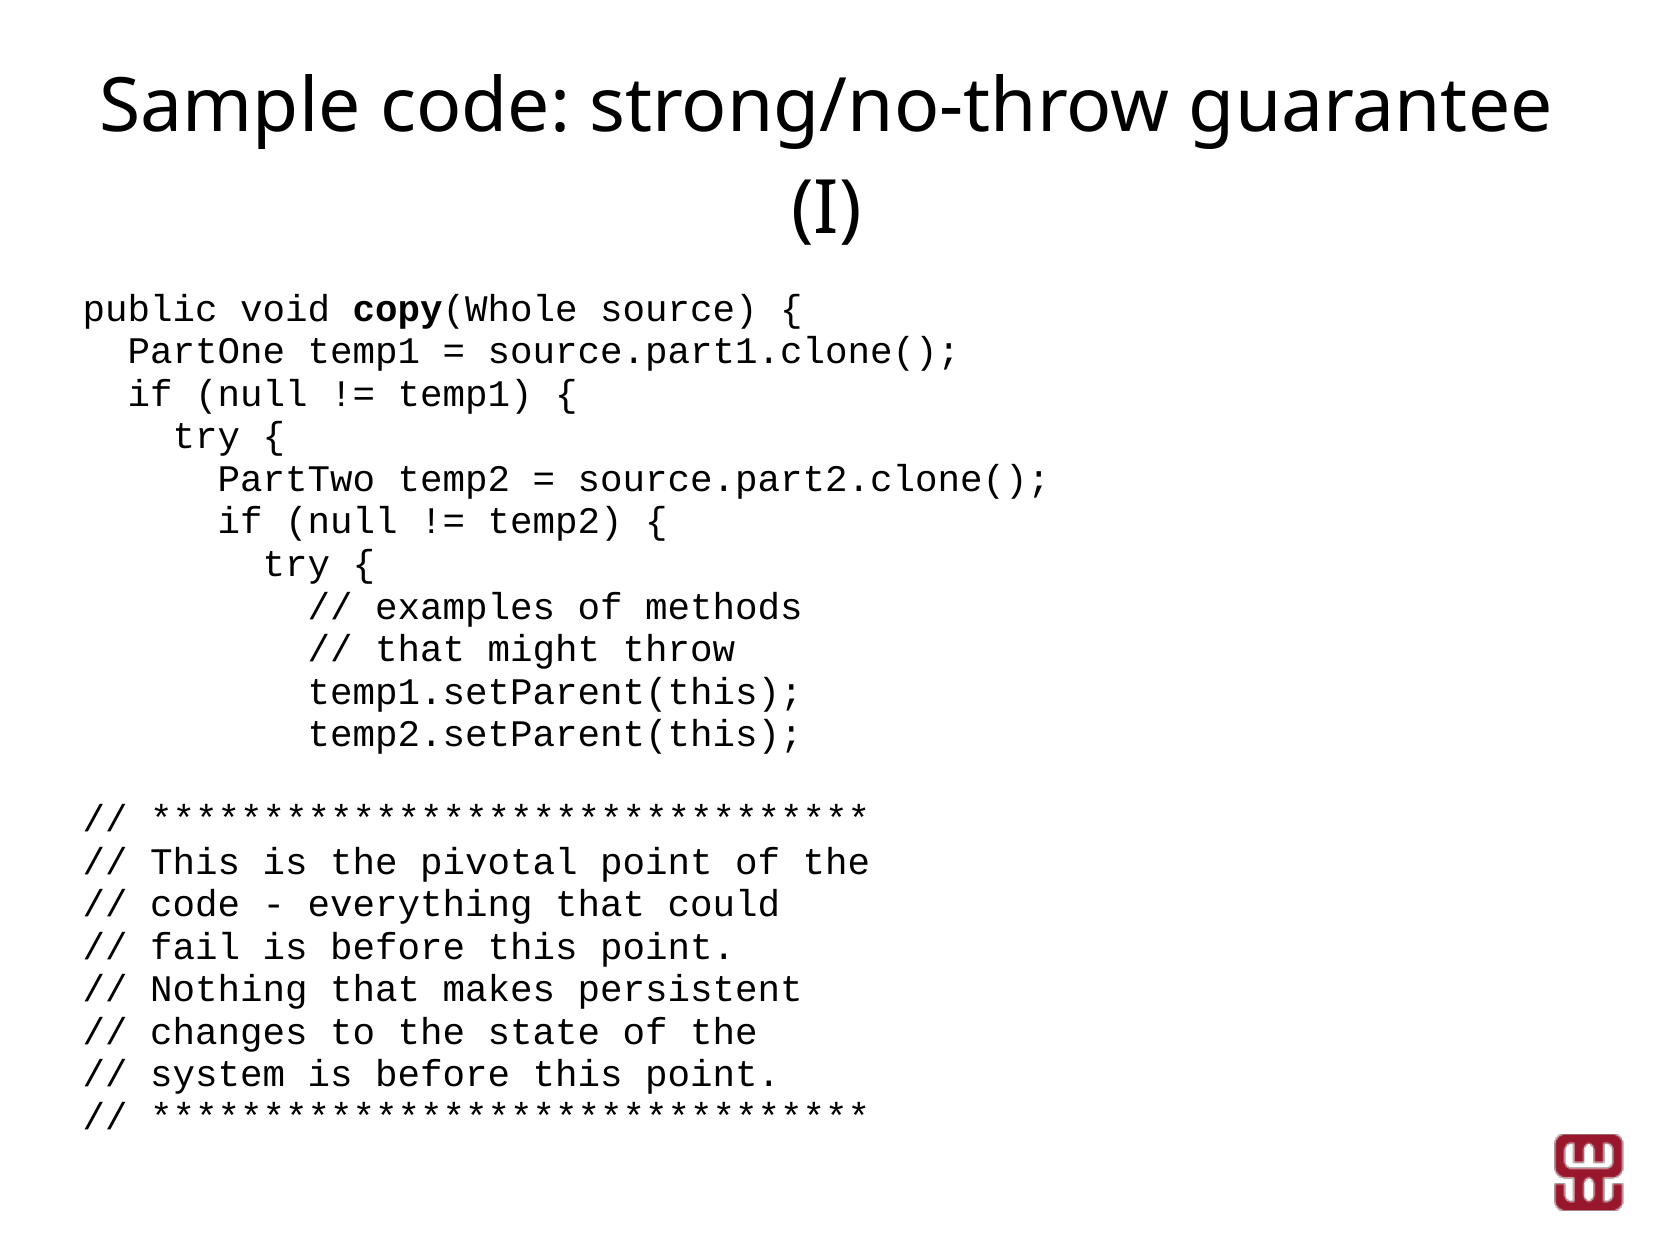

# Sample code: strong/no-throw guarantee (I)
public void copy(Whole source) {
 PartOne temp1 = source.part1.clone();
 if (null != temp1) {
 try {
 PartTwo temp2 = source.part2.clone();
 if (null != temp2) {
 try {
 // examples of methods
 // that might throw
 temp1.setParent(this);
 temp2.setParent(this);
// ********************************
// This is the pivotal point of the
// code - everything that could
// fail is before this point.
// Nothing that makes persistent
// changes to the state of the
// system is before this point.
// ********************************